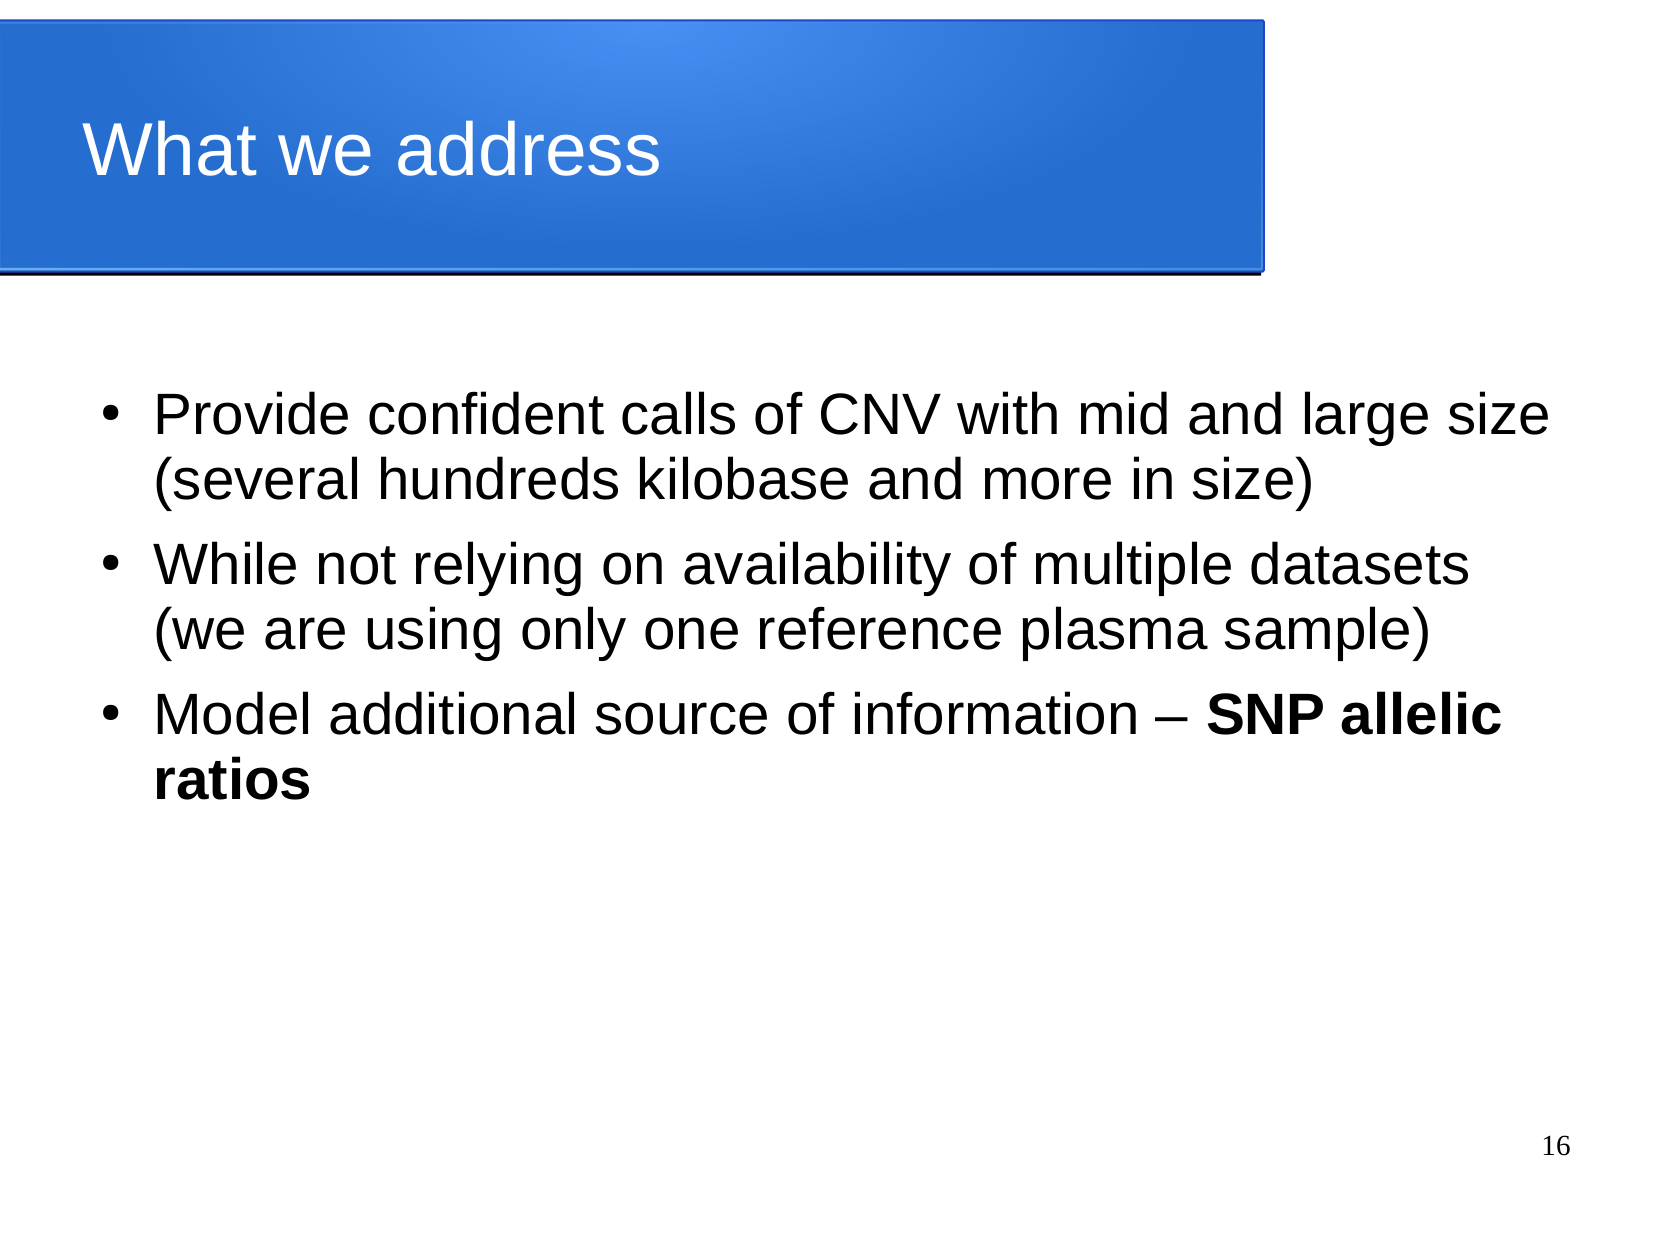

# What we address
Provide confident calls of CNV with mid and large size
(several hundreds kilobase and more in size)
While not relying on availability of multiple datasets
(we are using only one reference plasma sample)
Model additional source of information – SNP allelic ratios
16